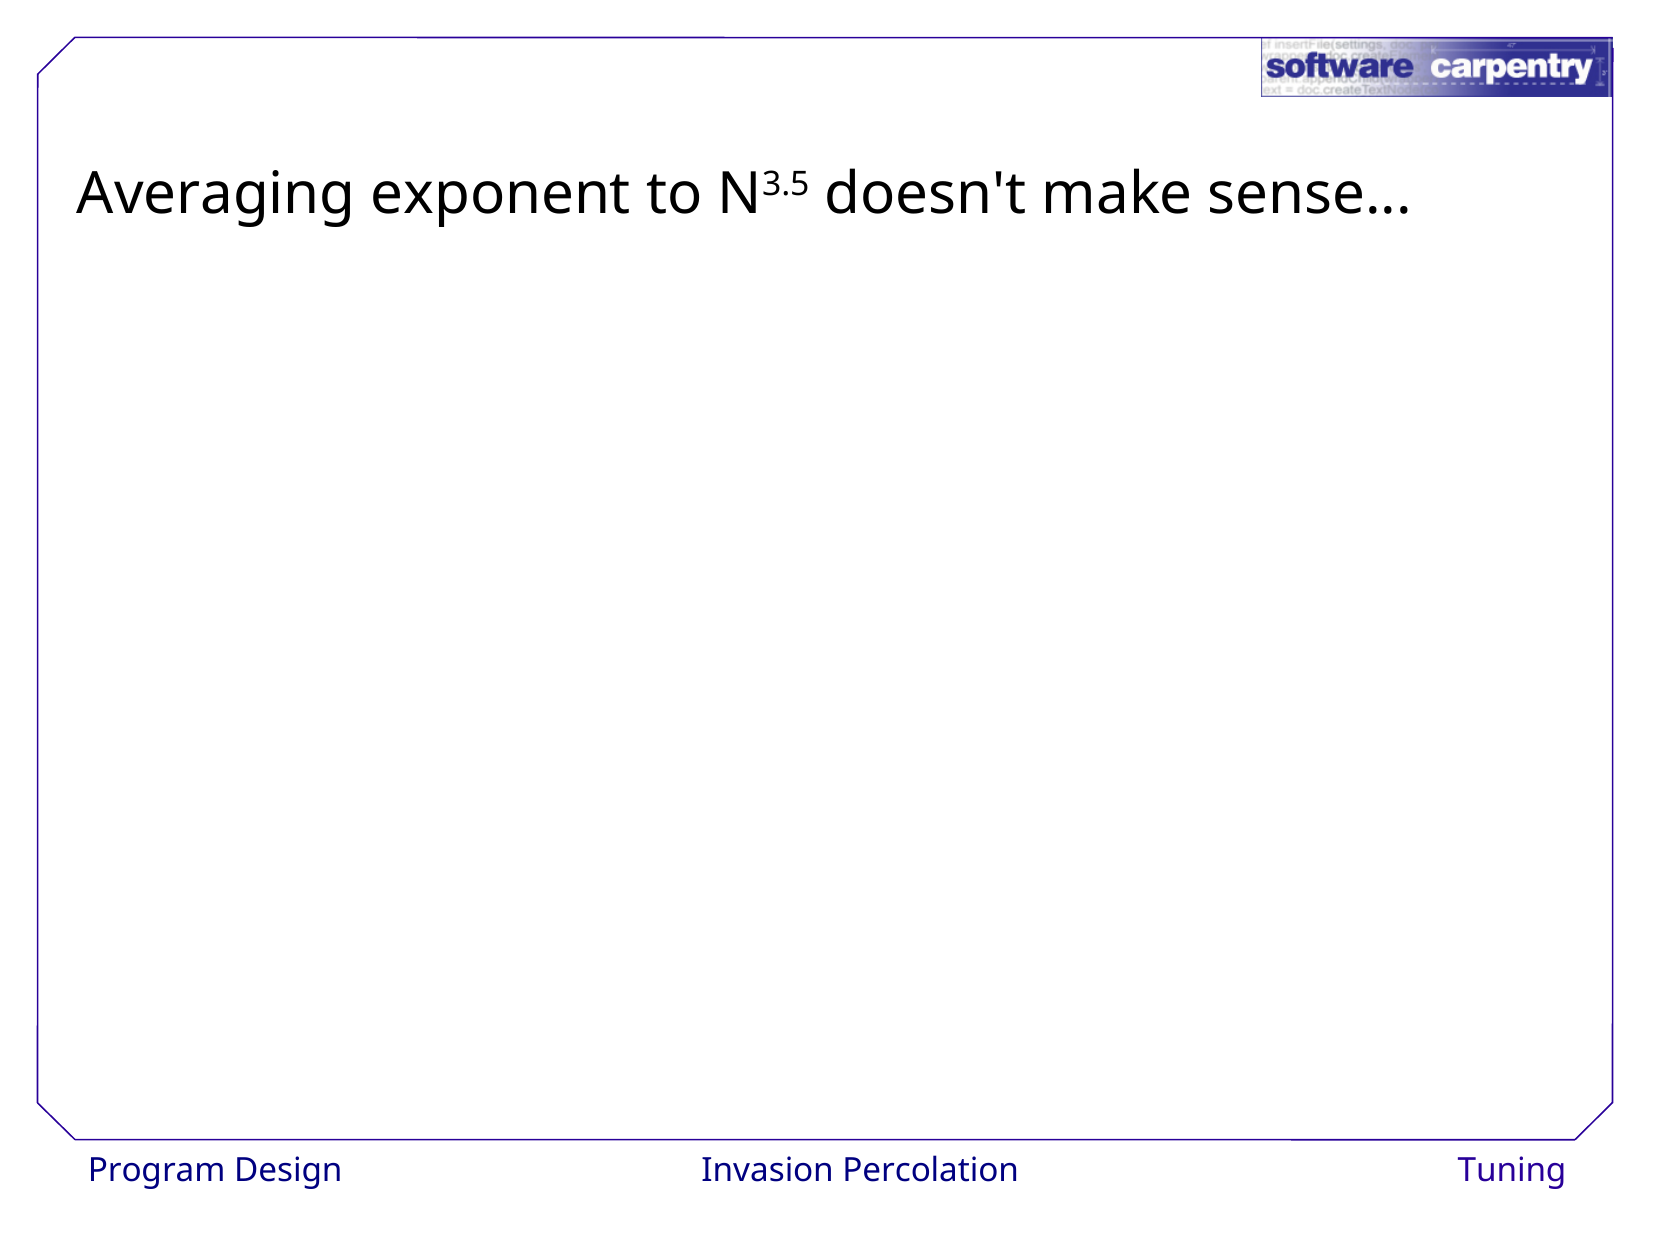

Averaging exponent to N3.5 doesn't make sense...